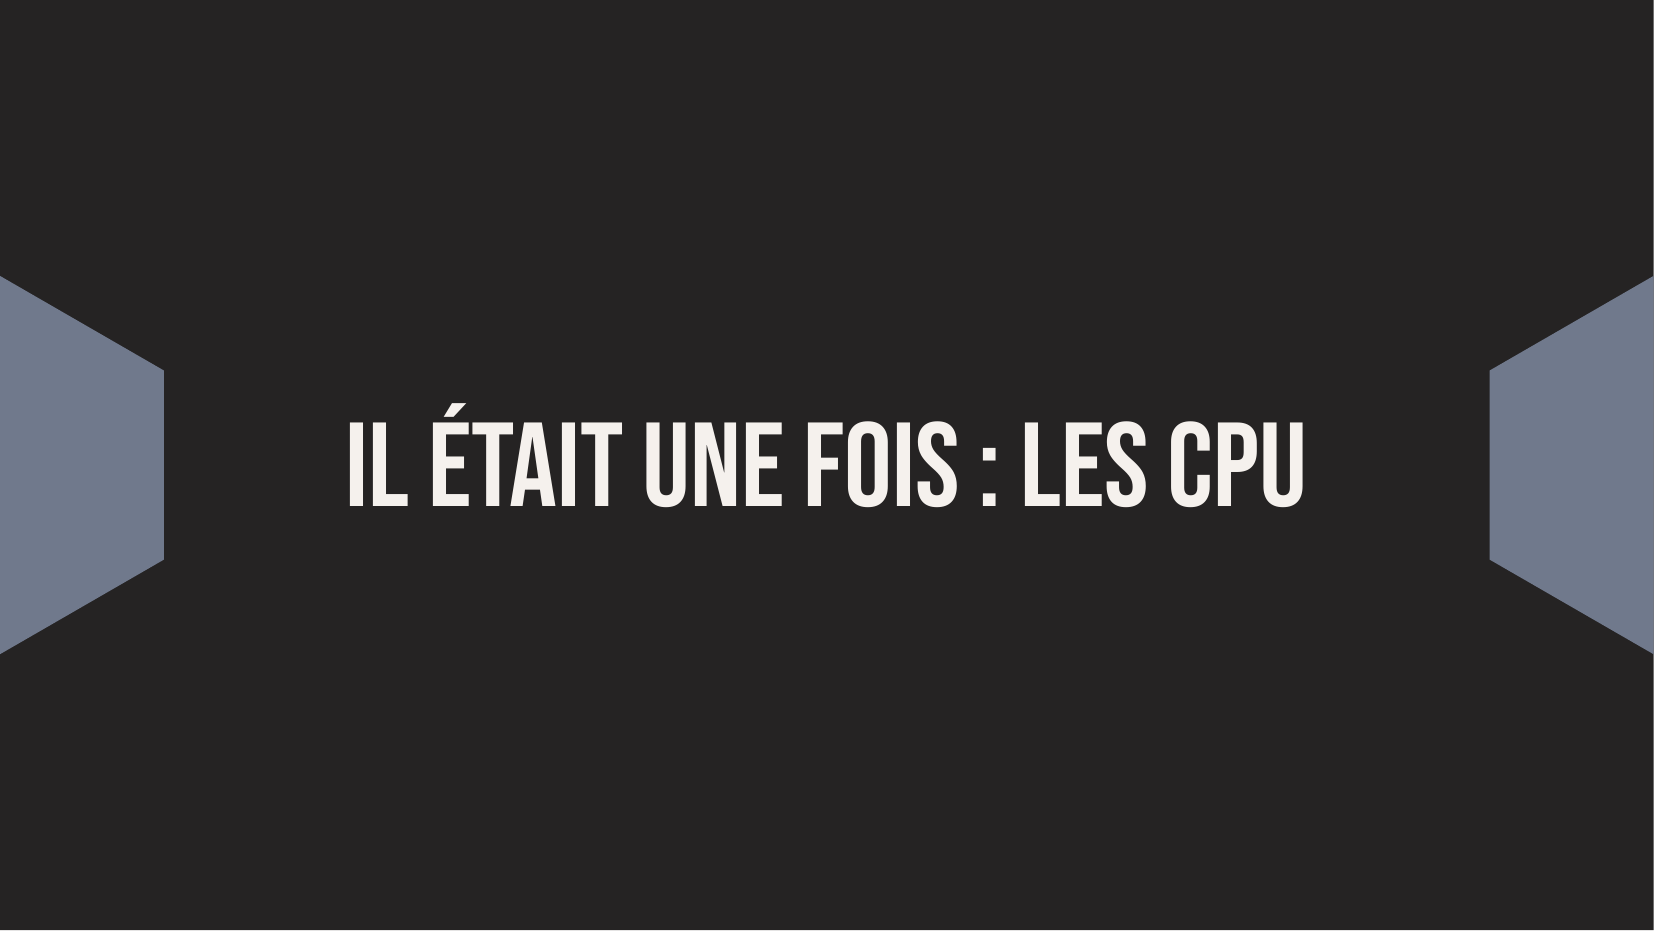

# Il était une fois : les CPU